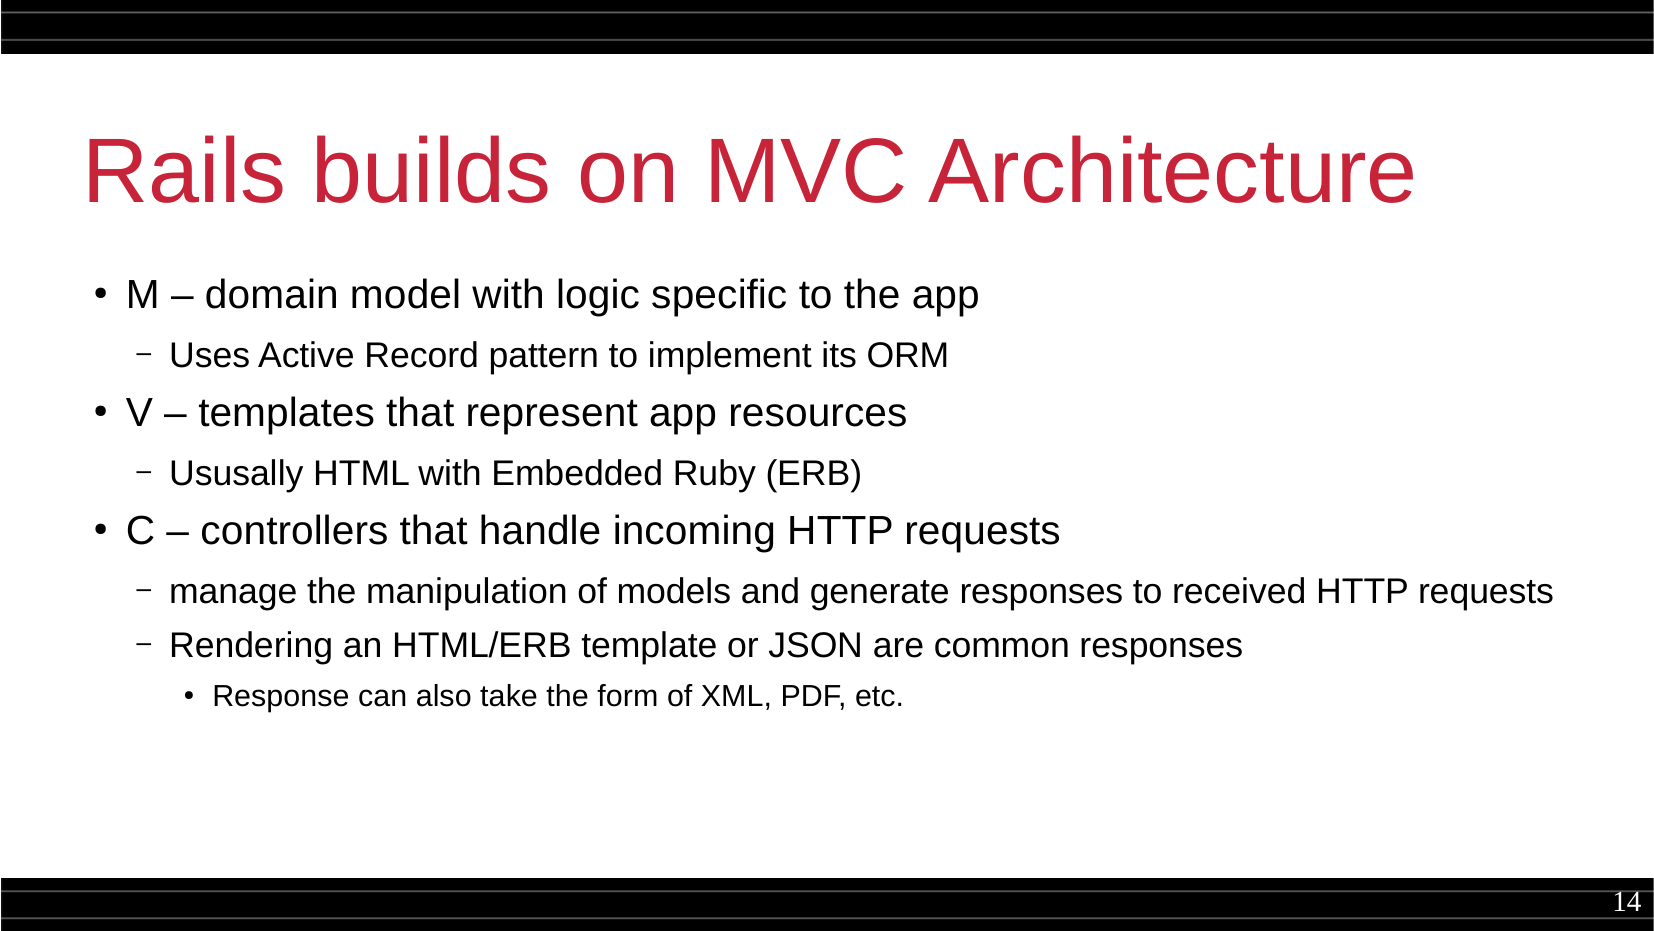

# Rails builds on MVC Architecture
M – domain model with logic specific to the app
Uses Active Record pattern to implement its ORM
V – templates that represent app resources
Ususally HTML with Embedded Ruby (ERB)
C – controllers that handle incoming HTTP requests
manage the manipulation of models and generate responses to received HTTP requests
Rendering an HTML/ERB template or JSON are common responses
Response can also take the form of XML, PDF, etc.